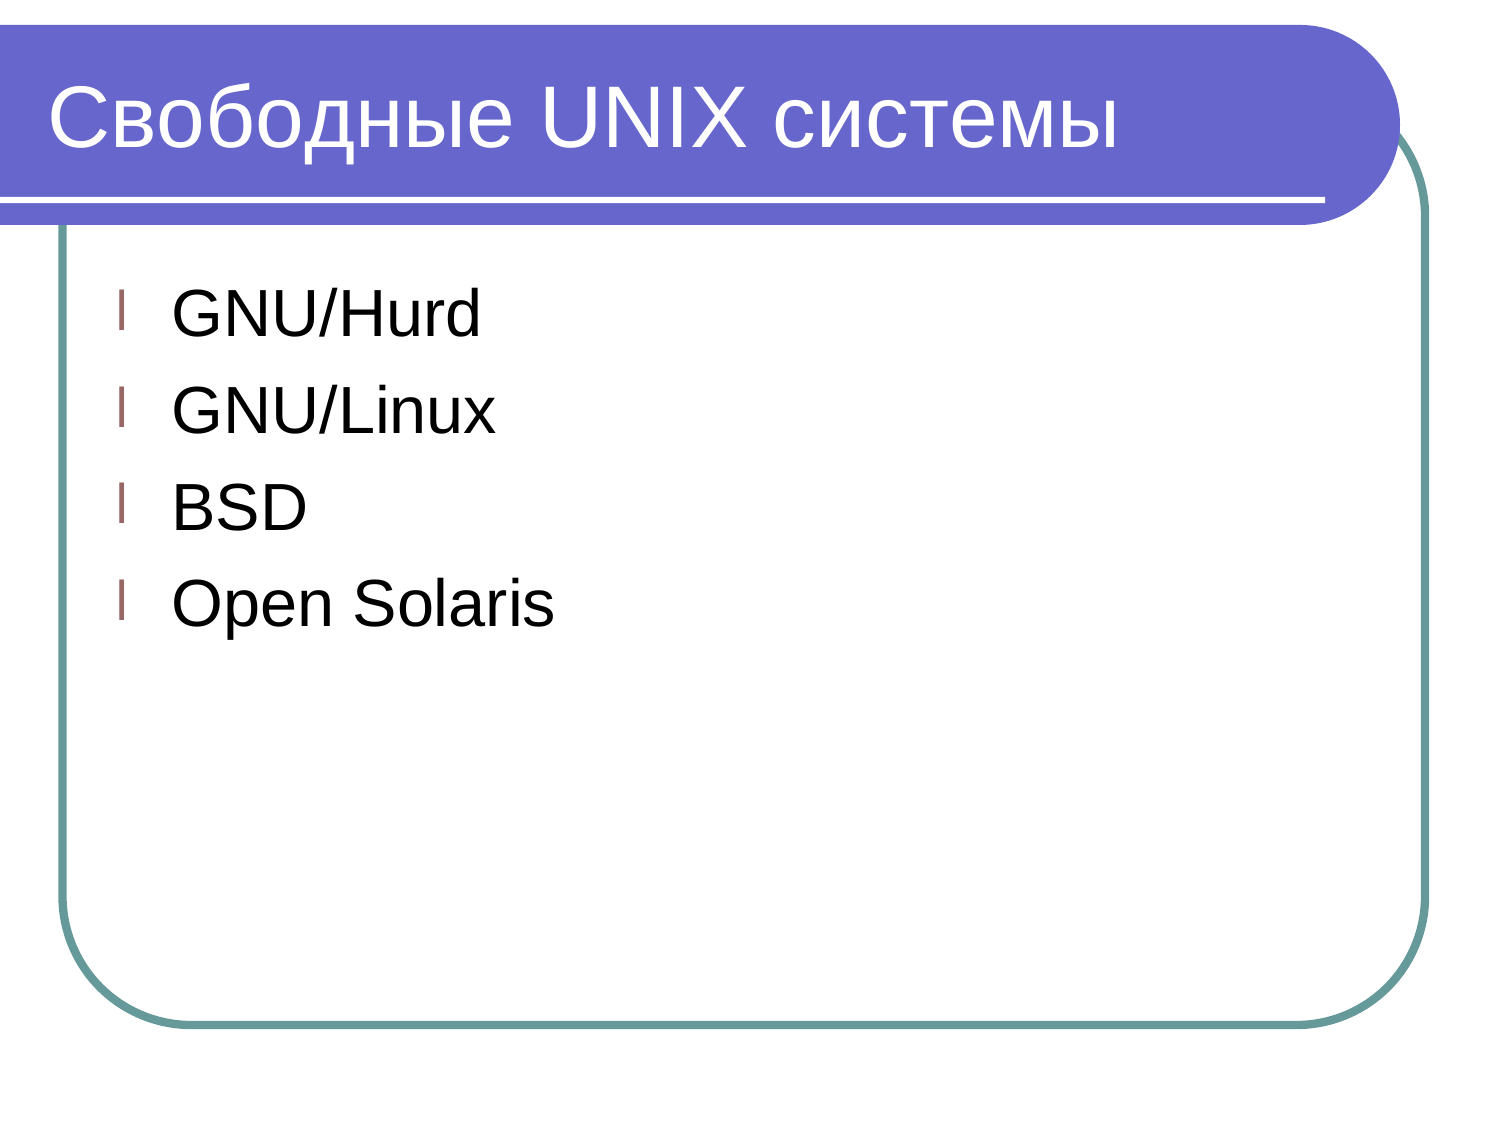

# Свободные UNIX системы
GNU/Hurd
GNU/Linux
BSD
Open Solaris